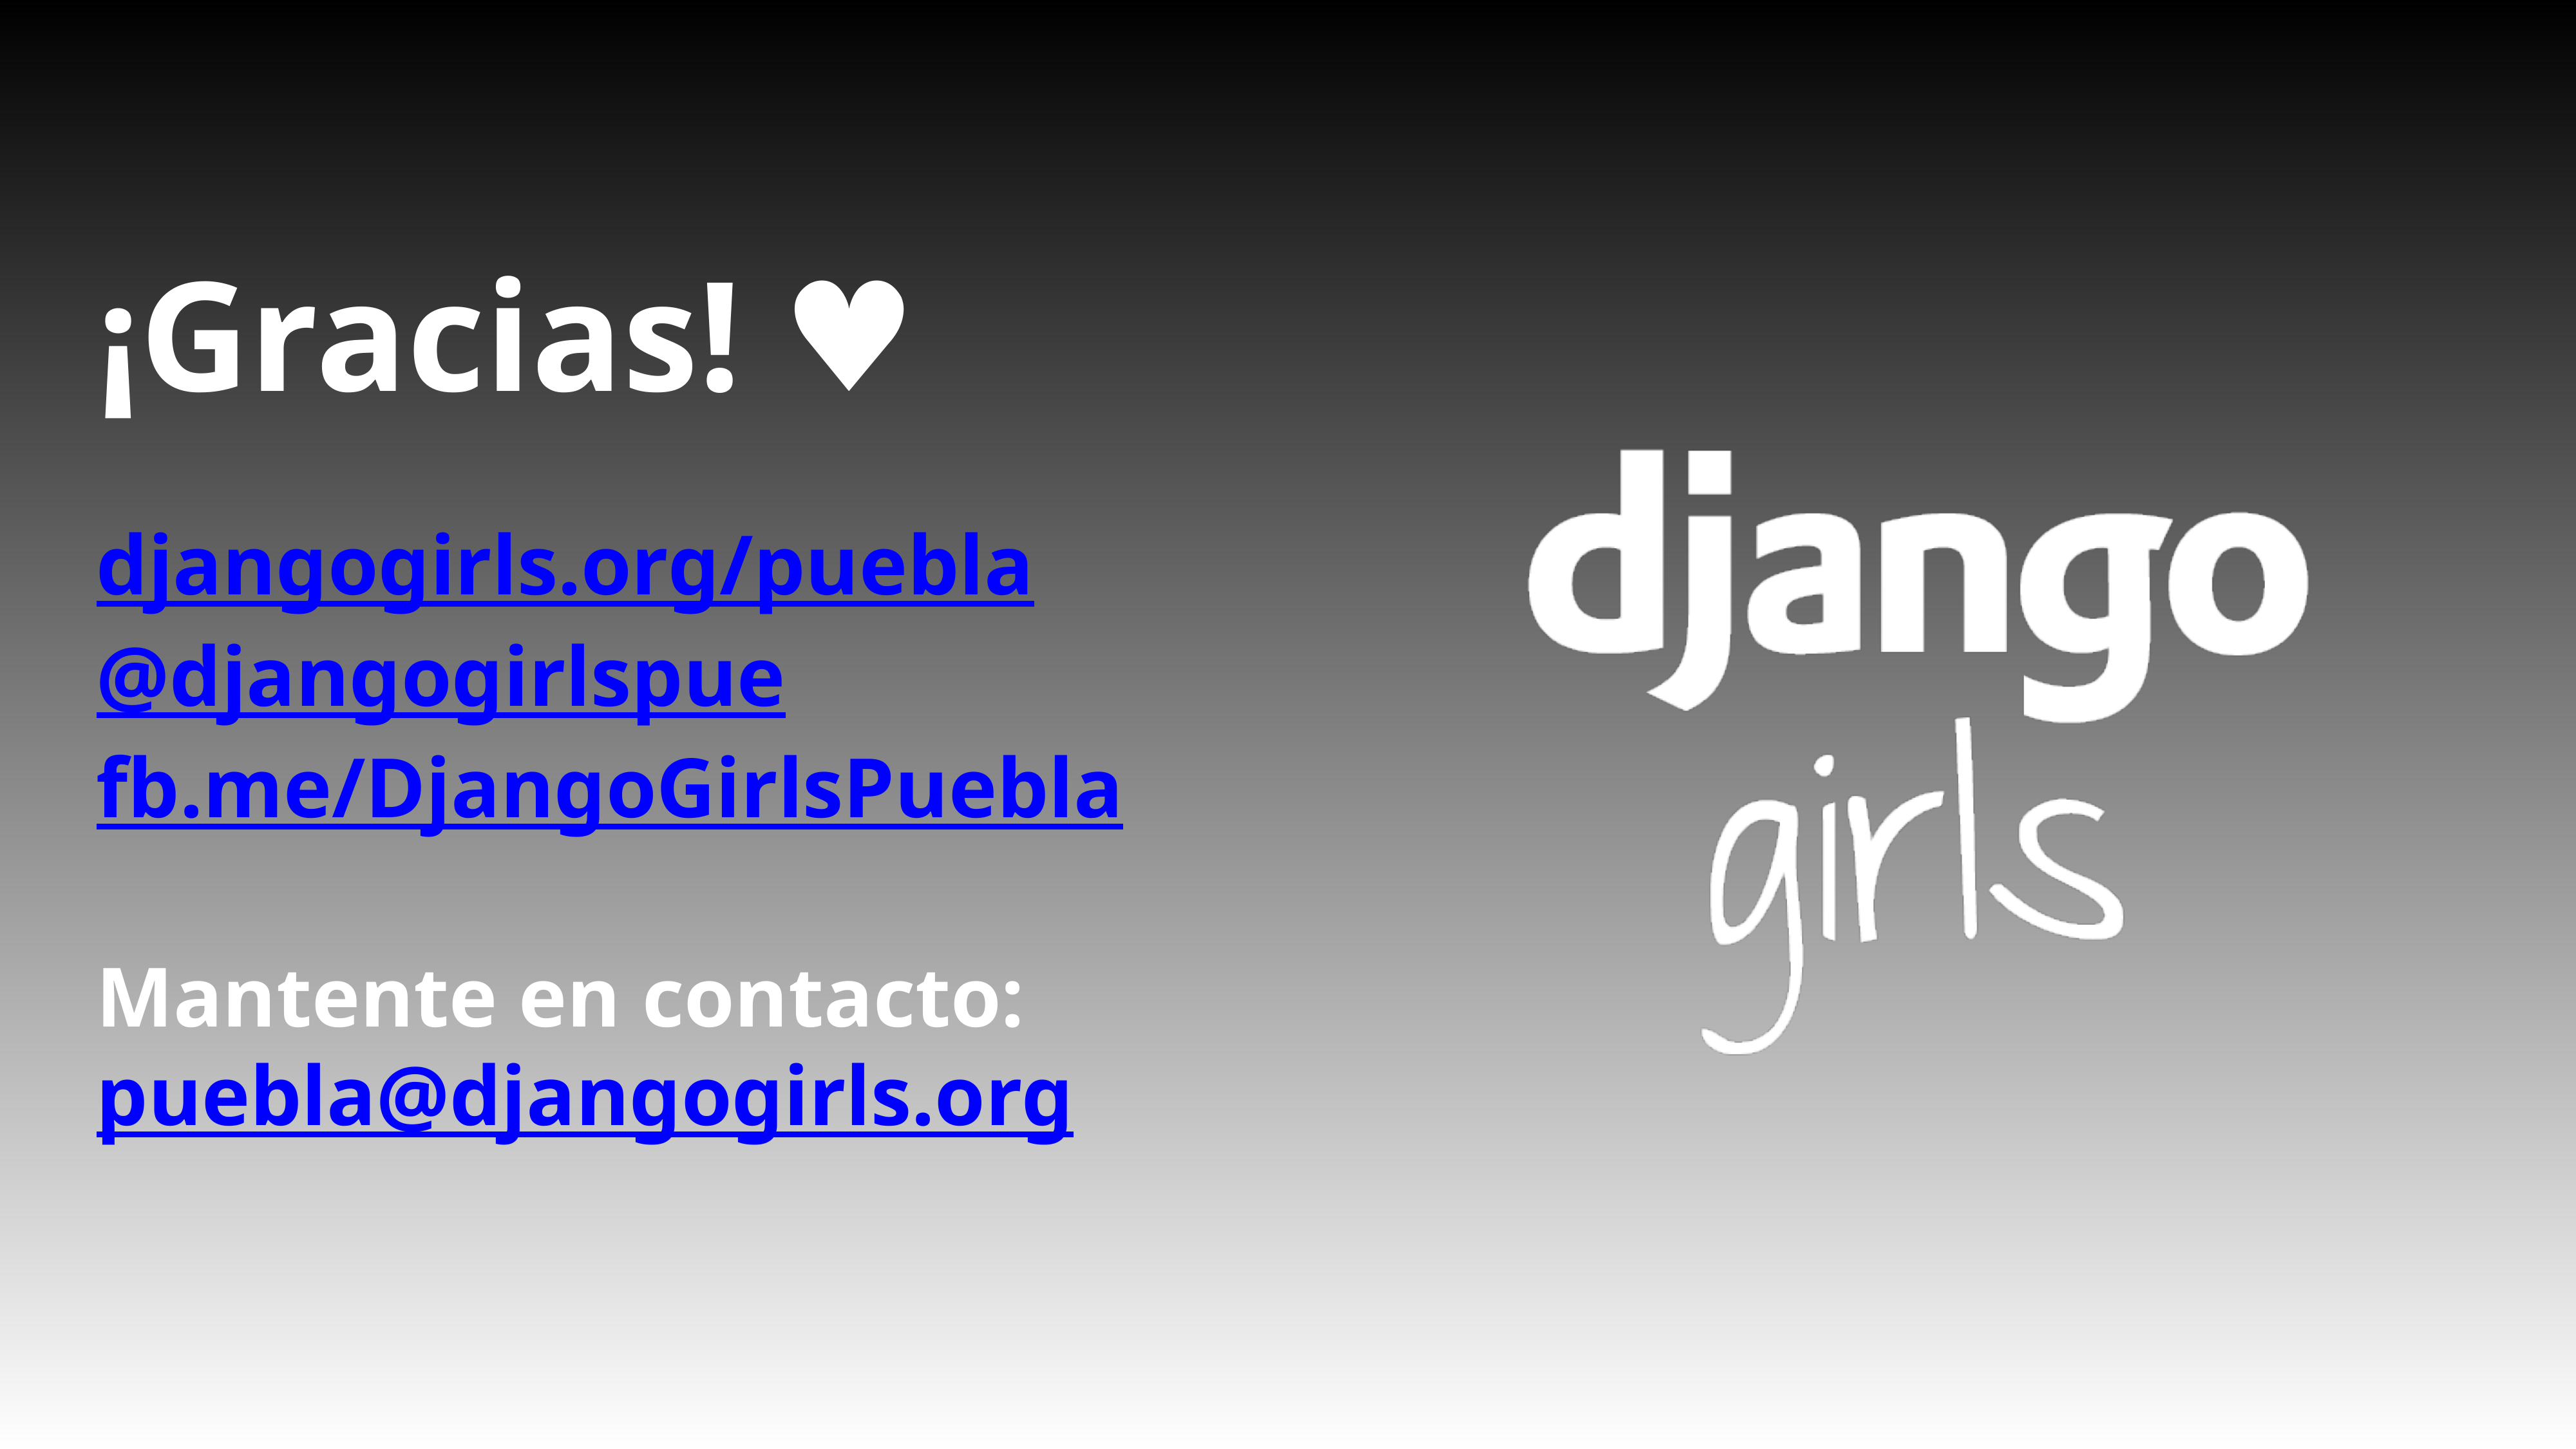

# ¡Gracias! ♥
djangogirls.org/puebla
@djangogirlspue
fb.me/DjangoGirlsPuebla
Mantente en contacto:
puebla@djangogirls.org